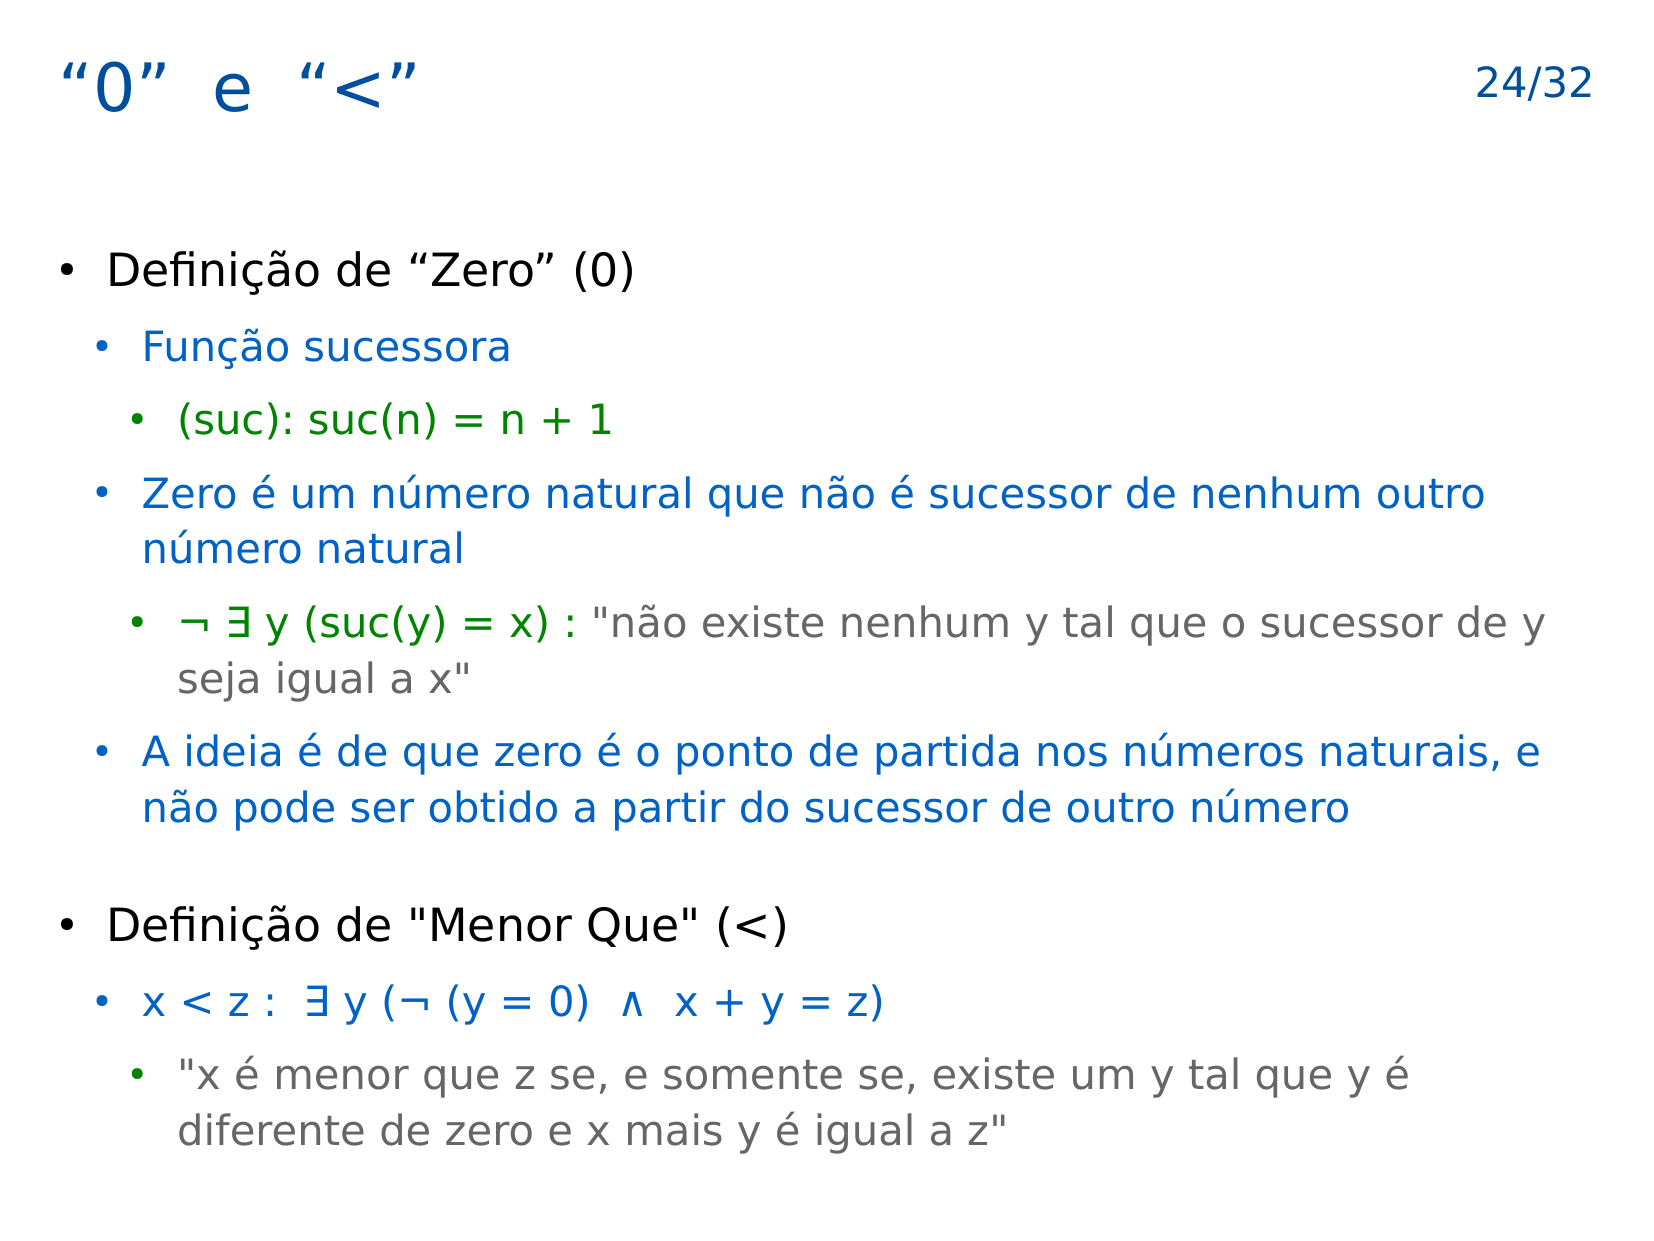

# “0” e “<”
24
Definição de “Zero” (0)
Função sucessora
(suc): suc(n) = n + 1
Zero é um número natural que não é sucessor de nenhum outro número natural
¬ ∃ y (suc(y) = x) : "não existe nenhum y tal que o sucessor de y seja igual a x"
A ideia é de que zero é o ponto de partida nos números naturais, e não pode ser obtido a partir do sucessor de outro número
Definição de "Menor Que" (<)
x < z : ∃ y (¬ (y = 0) ∧ x + y = z)
"x é menor que z se, e somente se, existe um y tal que y é diferente de zero e x mais y é igual a z"